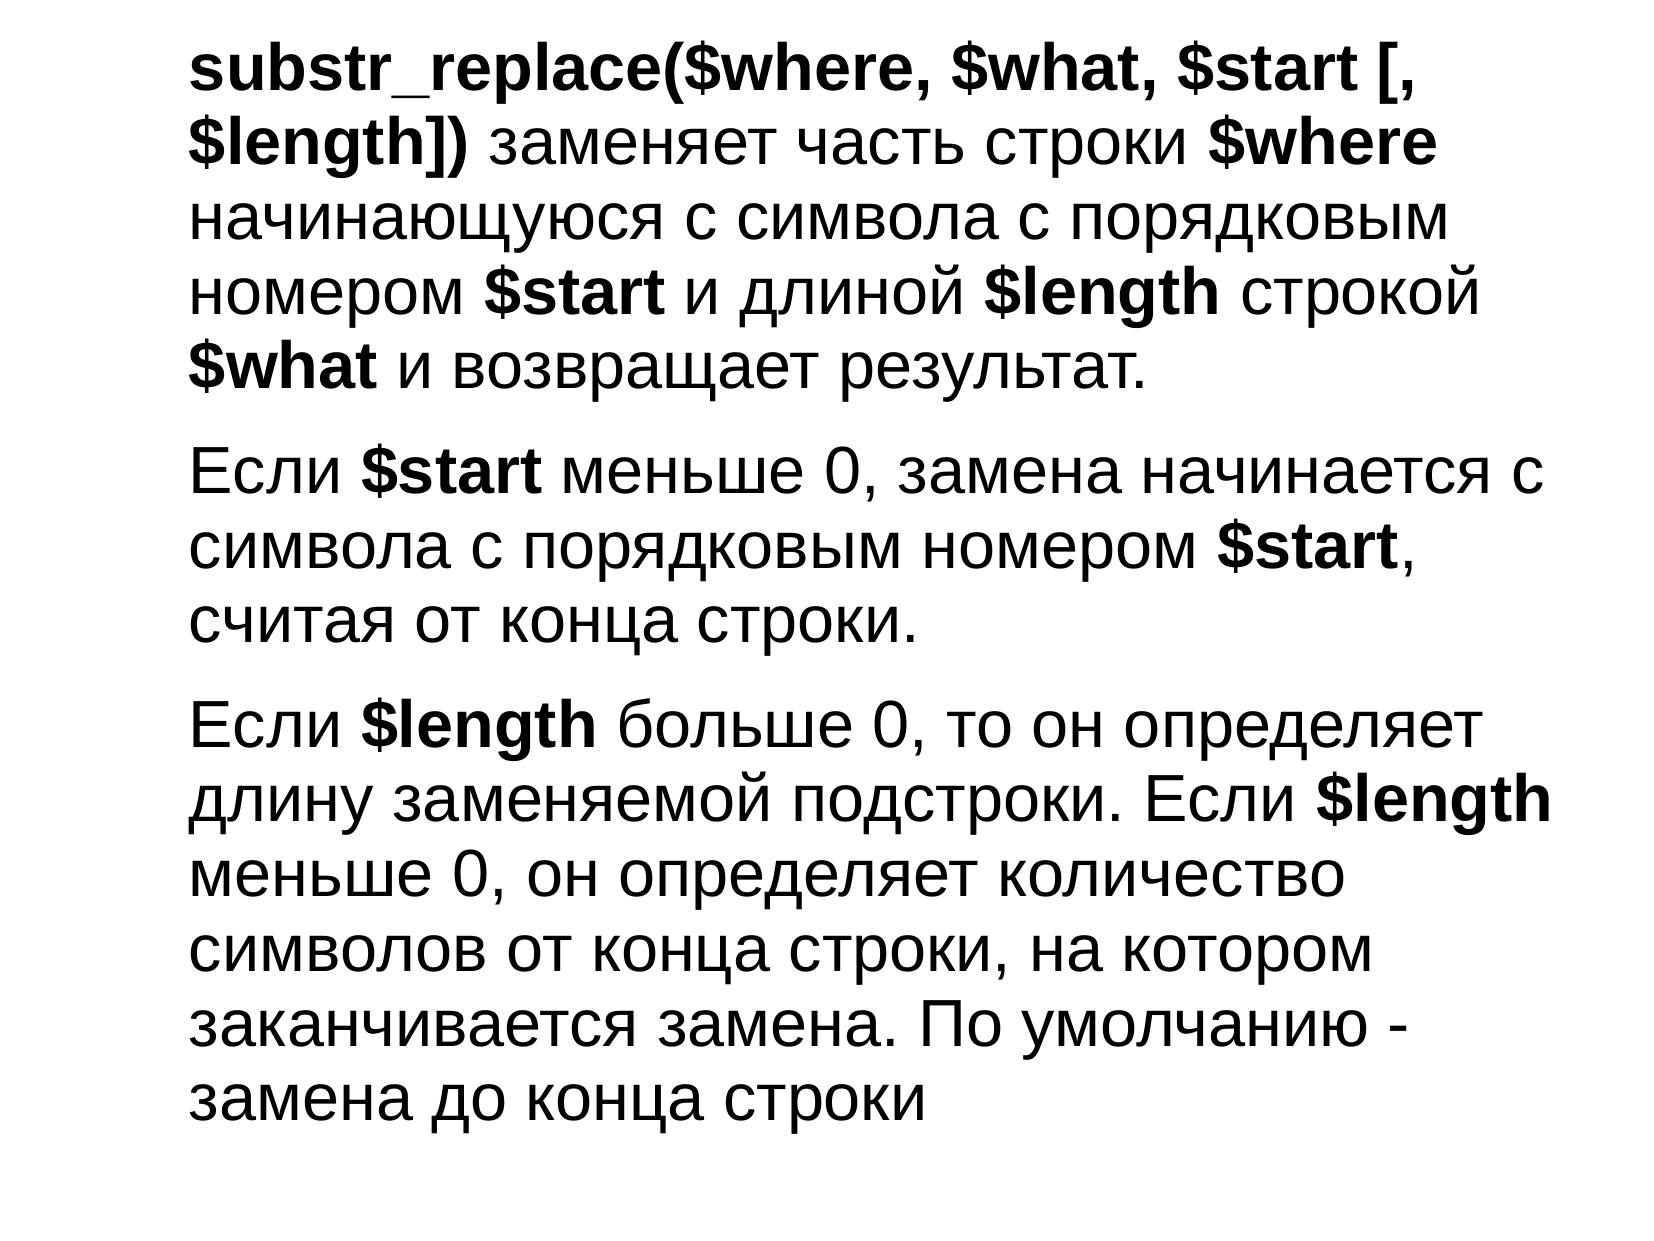

# substr_replace($where, $what, $start [, $length]) заменяет часть строки $where начинающуюся с символа с порядковым номером $start и длиной $length строкой $what и возвращает результат.
Если $start меньше 0, замена начинается с символа с порядковым номером $start, считая от конца строки.
Если $length больше 0, то он определяет длину заменяемой подстроки. Если $length меньше 0, он определяет количество символов от конца строки, на котором заканчивается замена. По умолчанию - замена до конца строки